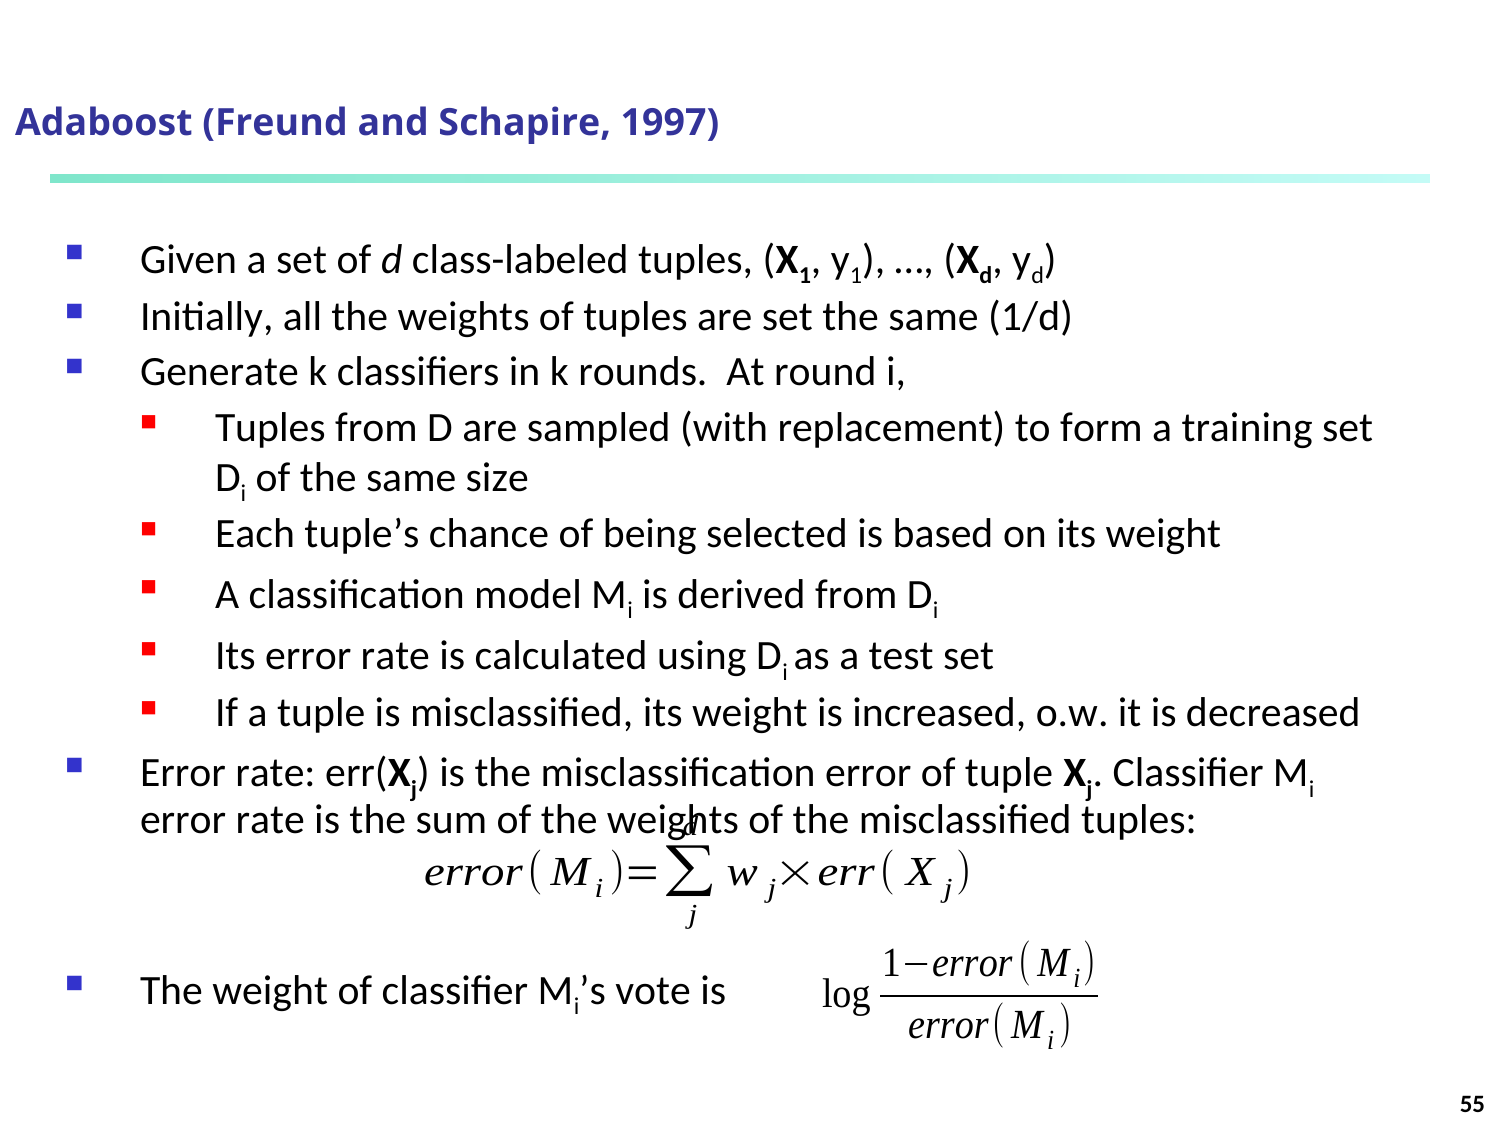

# Adaboost (Freund and Schapire, 1997)
Given a set of d class-labeled tuples, (X1, y1), …, (Xd, yd)
Initially, all the weights of tuples are set the same (1/d)
Generate k classifiers in k rounds. At round i,
Tuples from D are sampled (with replacement) to form a training set Di of the same size
Each tuple’s chance of being selected is based on its weight
A classification model Mi is derived from Di
Its error rate is calculated using Di as a test set
If a tuple is misclassified, its weight is increased, o.w. it is decreased
Error rate: err(Xj) is the misclassification error of tuple Xj. Classifier Mi error rate is the sum of the weights of the misclassified tuples:
The weight of classifier Mi’s vote is